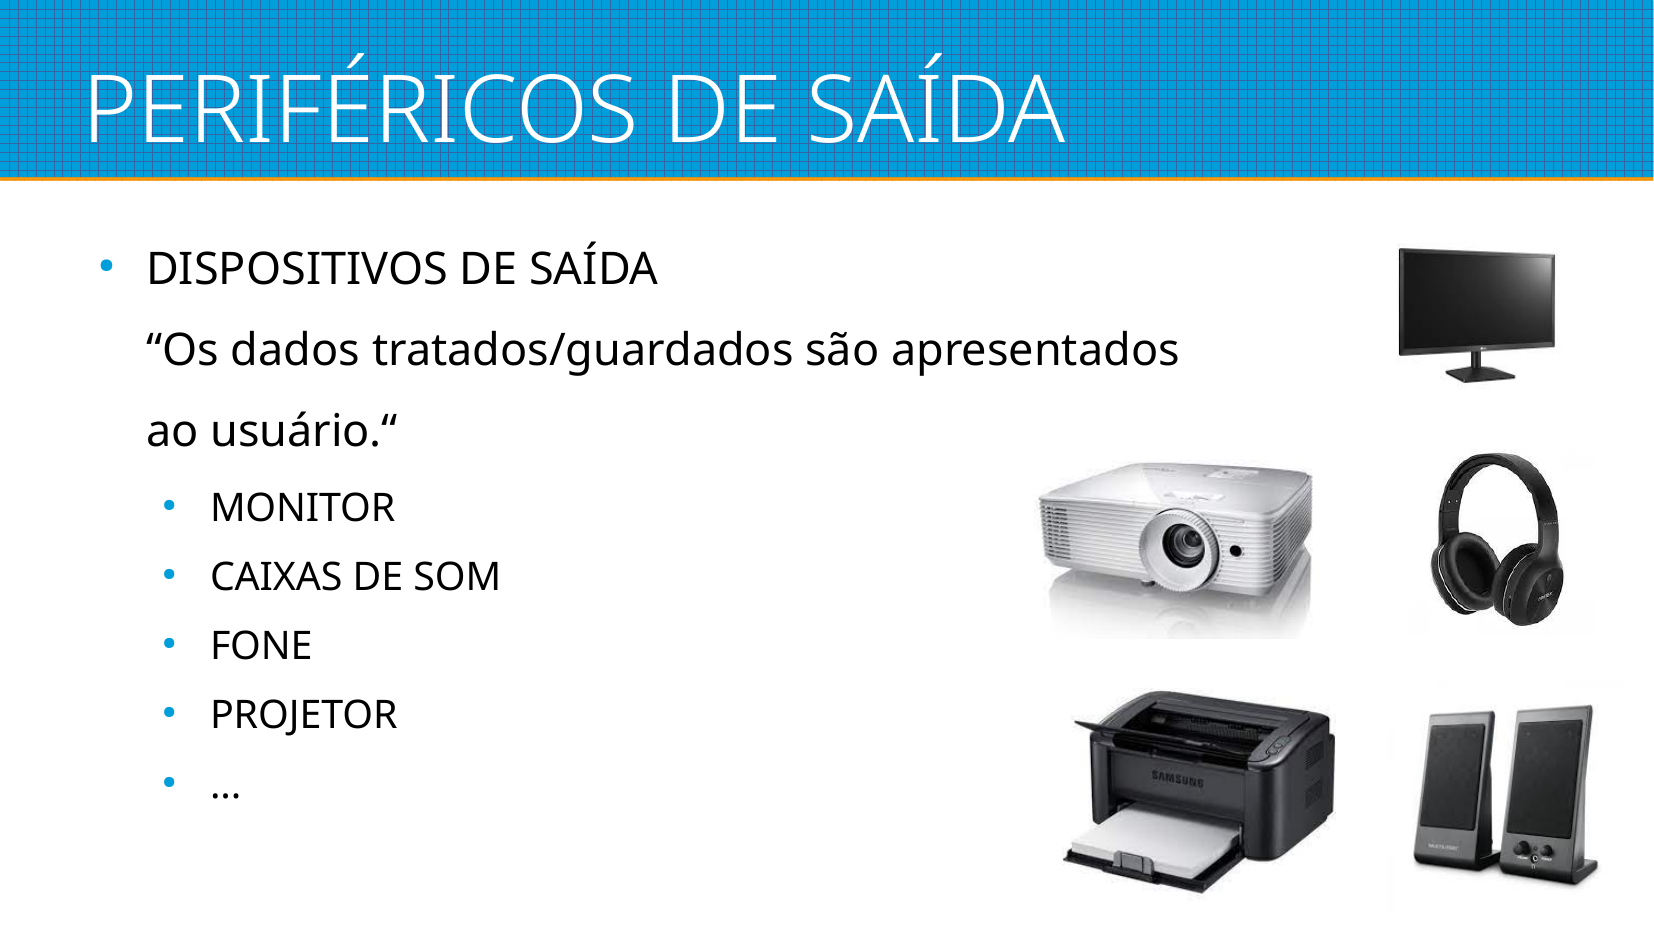

# PERIFÉRICOS DE SAÍDA
DISPOSITIVOS DE SAÍDA
“Os dados tratados/guardados são apresentados
ao usuário.“
MONITOR
CAIXAS DE SOM
FONE
PROJETOR
...